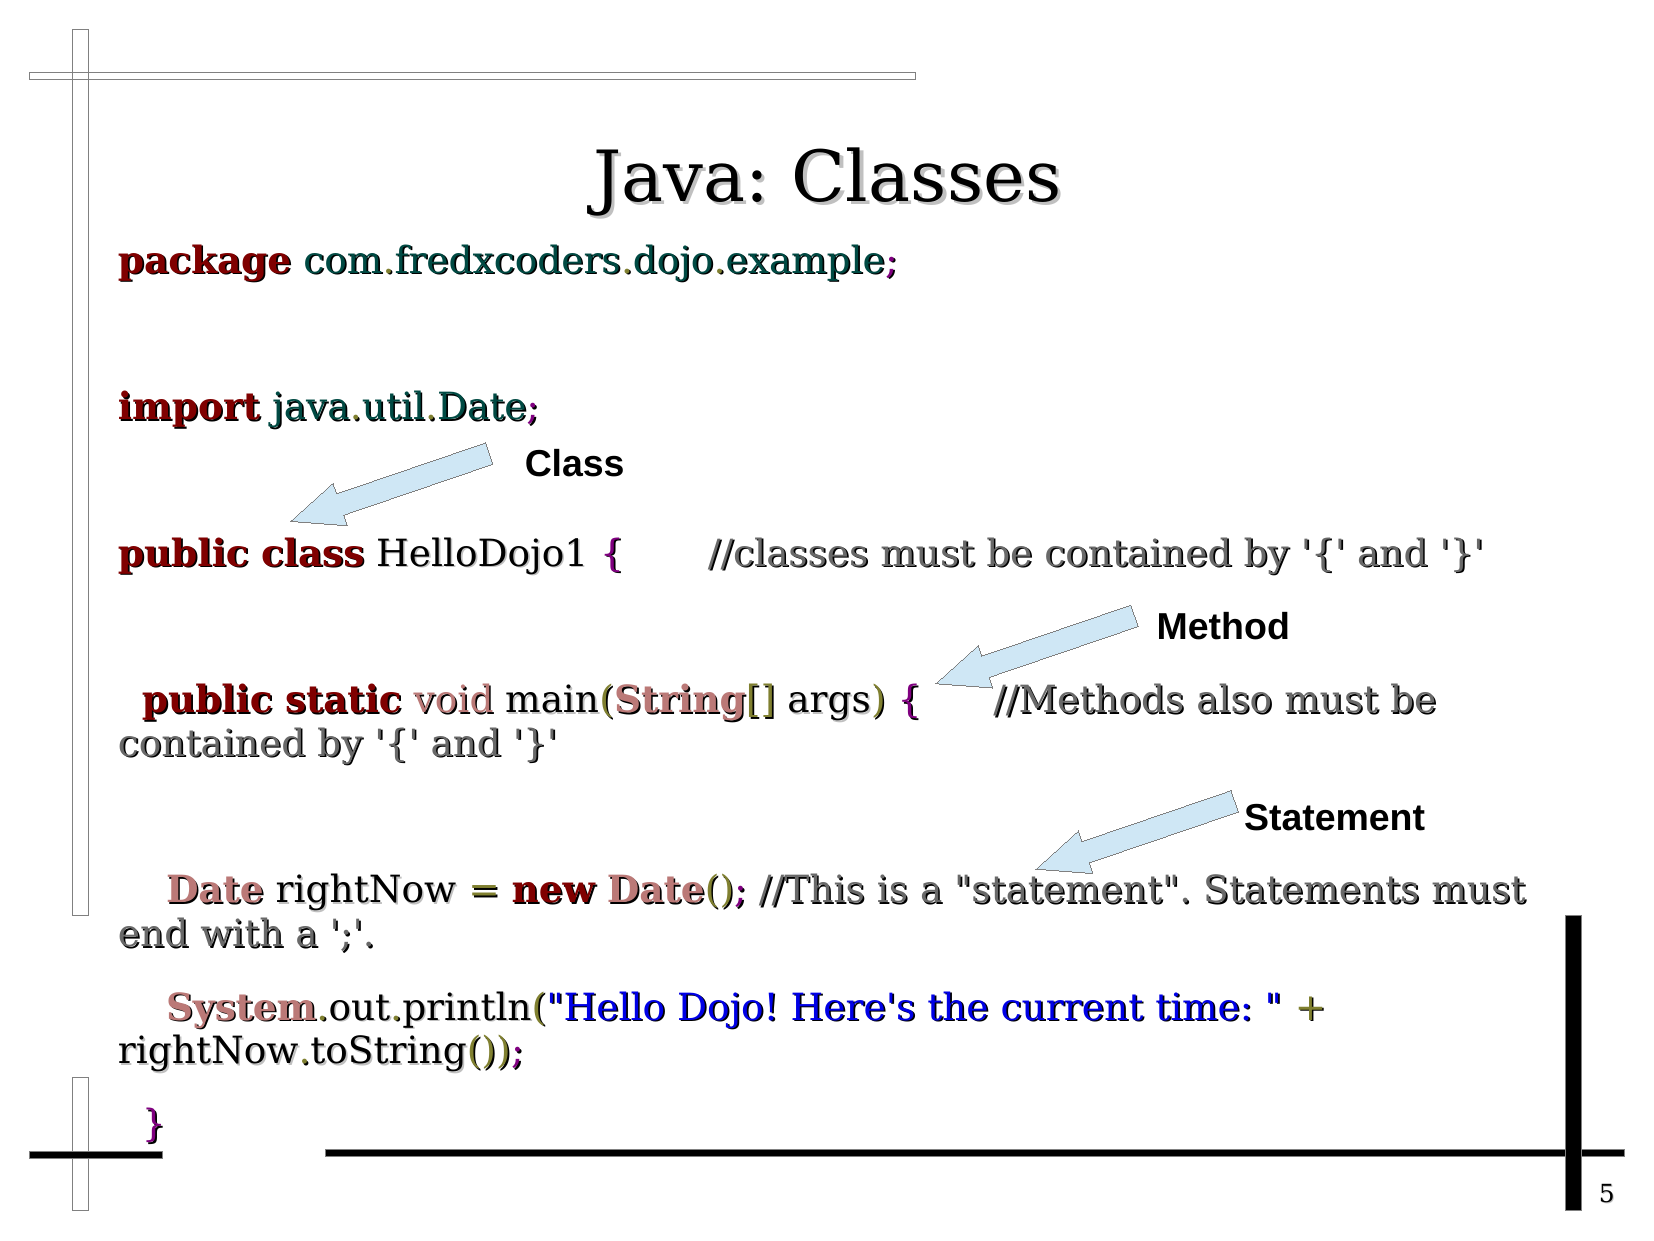

# Java: Classes
package com.fredxcoders.dojo.example;
import java.util.Date;
public class HelloDojo1 { //classes must be contained by '{' and '}'
 public static void main(String[] args) { //Methods also must be contained by '{' and '}'
 Date rightNow = new Date(); //This is a "statement". Statements must end with a ';'.
 System.out.println("Hello Dojo! Here's the current time: " + rightNow.toString());
 }
}
Class
Method
Statement